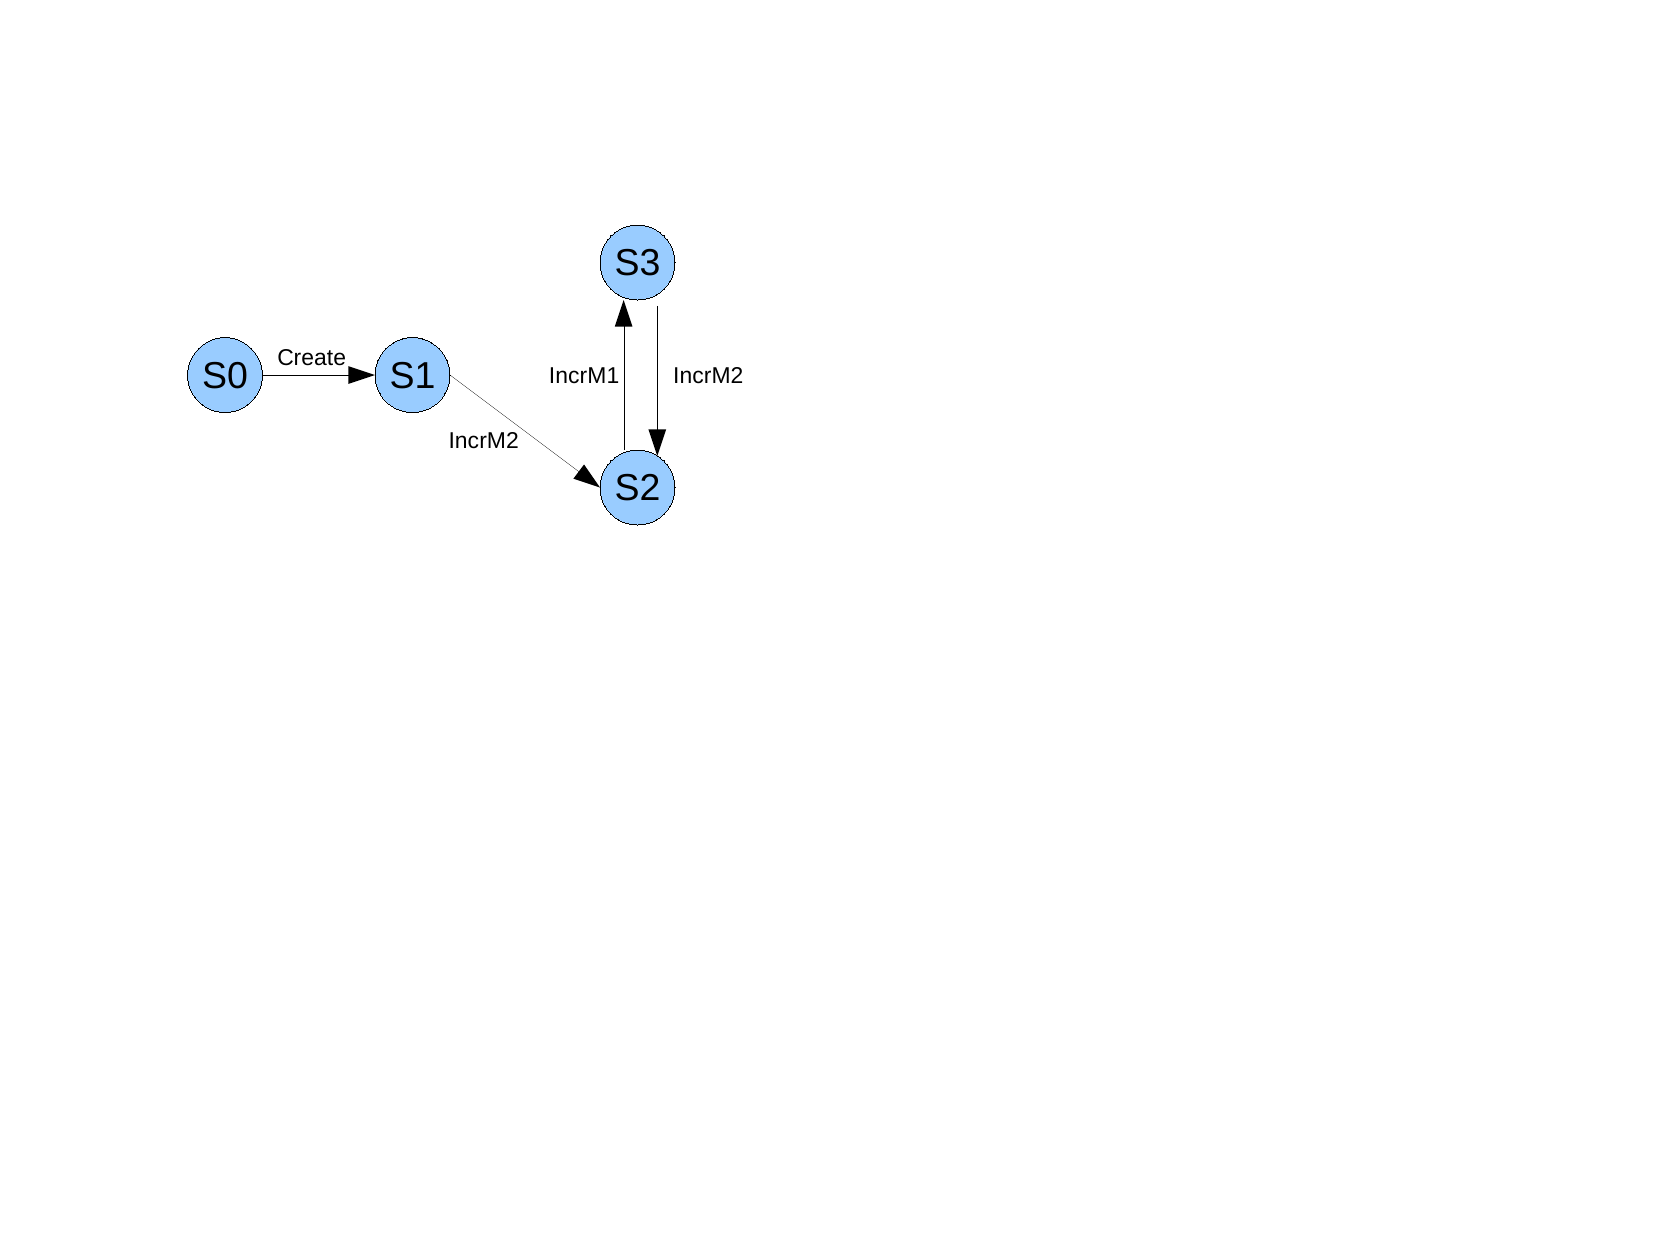

S3
S0
Create
S1
IncrM1
IncrM2
IncrM2
S2